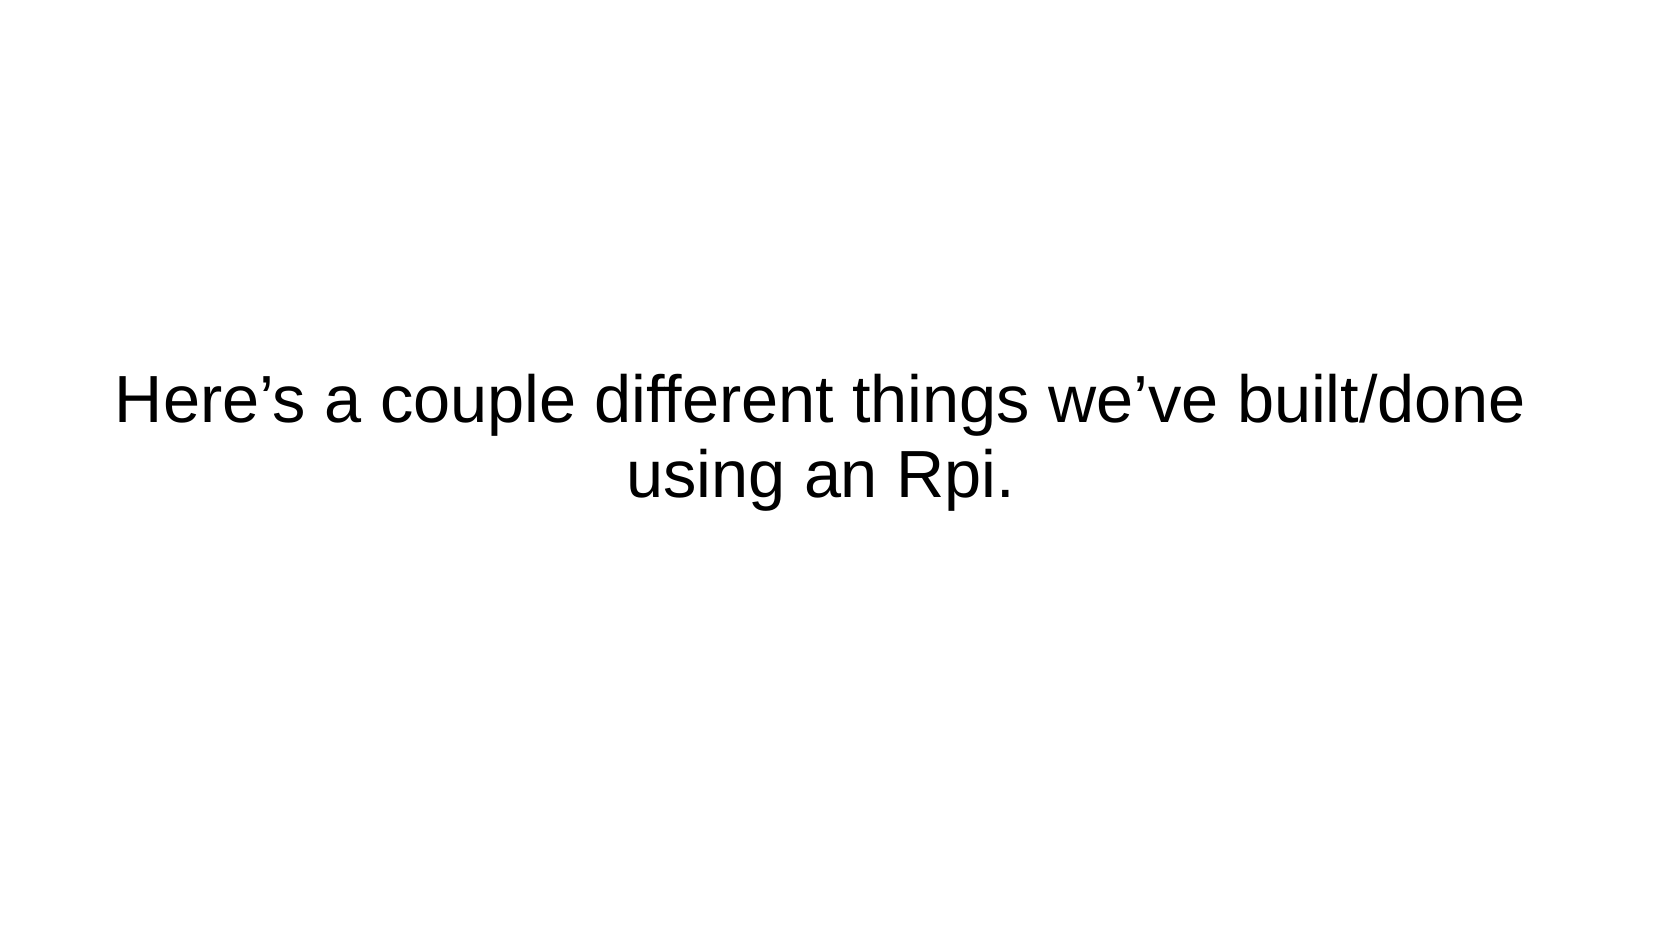

# Here’s a couple different things we’ve built/done using an Rpi.